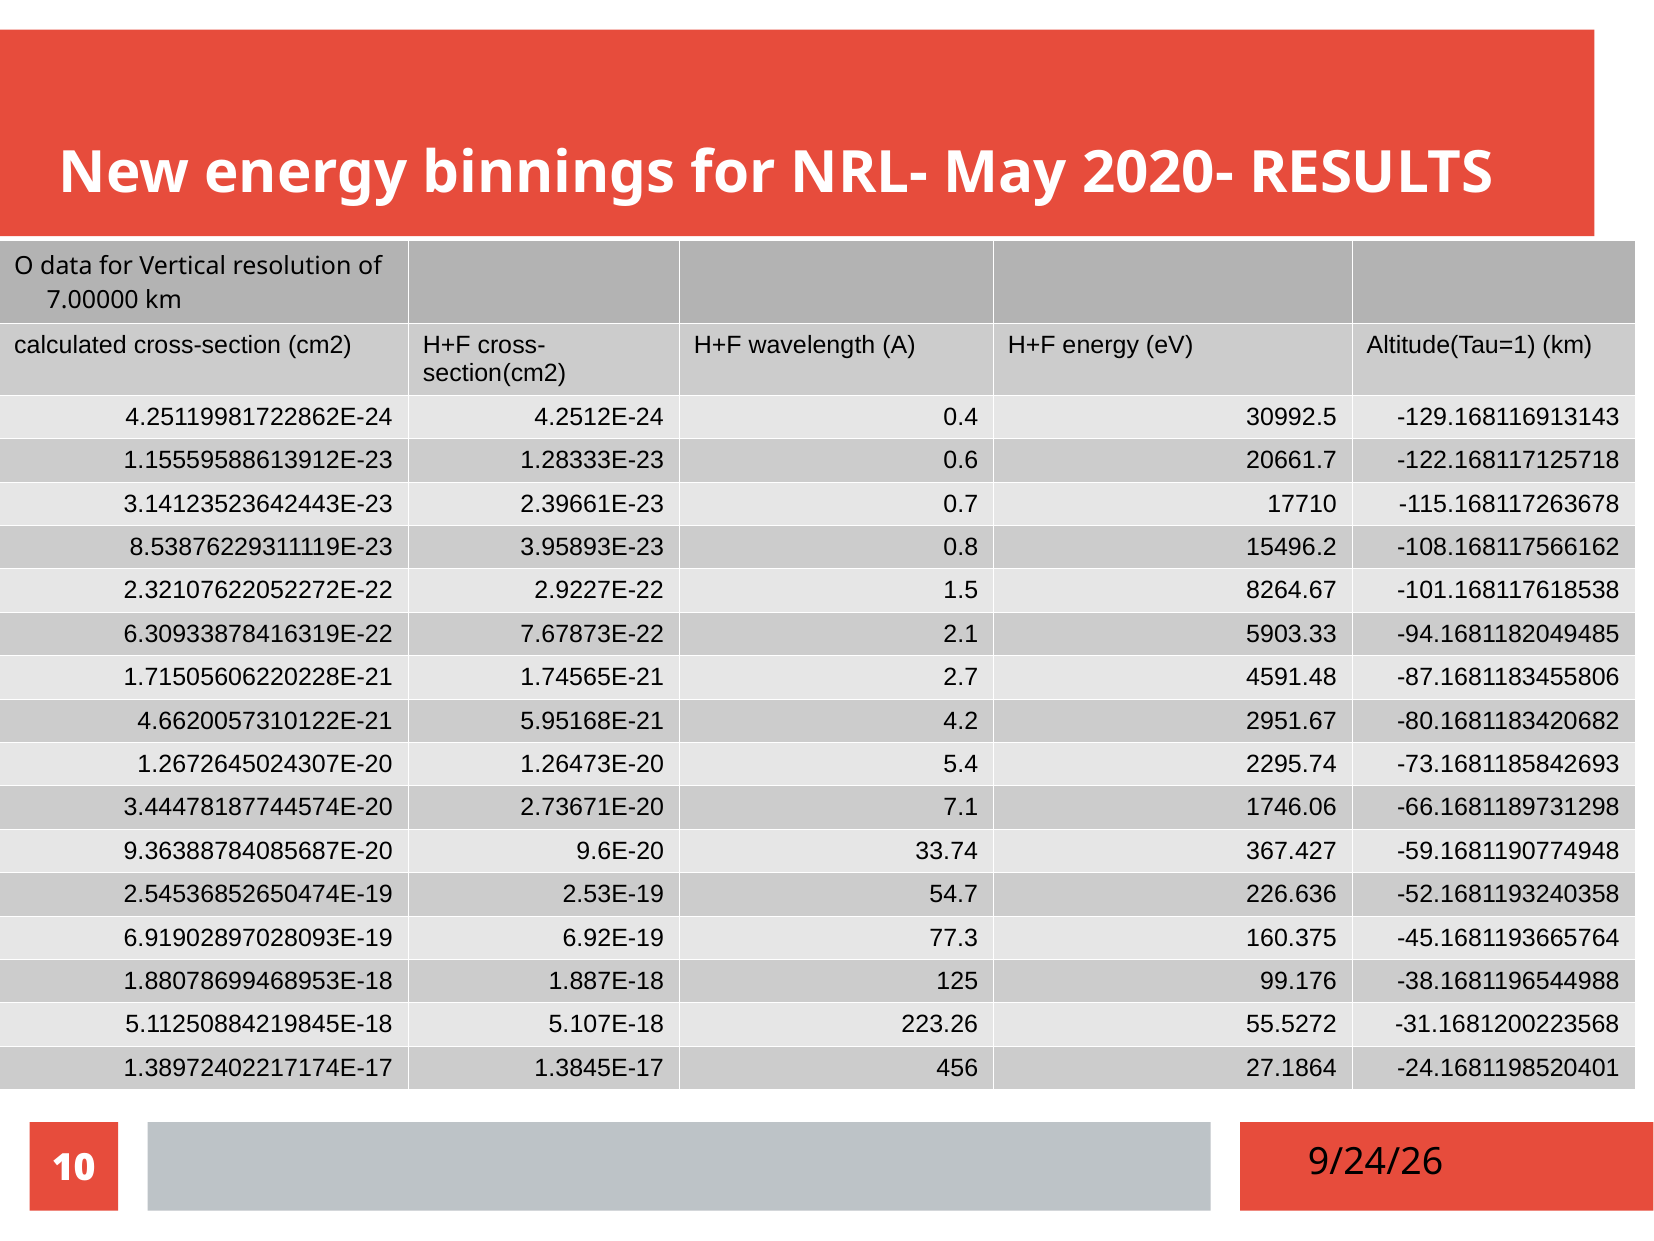

# New energy binnings for NRL- May 2020- RESULTS
| O data for Vertical resolution of 7.00000 km | | | | |
| --- | --- | --- | --- | --- |
| calculated cross-section (cm2) | H+F cross-section(cm2) | H+F wavelength (A) | H+F energy (eV) | Altitude(Tau=1) (km) |
| 4.25119981722862E-24 | 4.2512E-24 | 0.4 | 30992.5 | -129.168116913143 |
| 1.15559588613912E-23 | 1.28333E-23 | 0.6 | 20661.7 | -122.168117125718 |
| 3.14123523642443E-23 | 2.39661E-23 | 0.7 | 17710 | -115.168117263678 |
| 8.53876229311119E-23 | 3.95893E-23 | 0.8 | 15496.2 | -108.168117566162 |
| 2.32107622052272E-22 | 2.9227E-22 | 1.5 | 8264.67 | -101.168117618538 |
| 6.30933878416319E-22 | 7.67873E-22 | 2.1 | 5903.33 | -94.1681182049485 |
| 1.71505606220228E-21 | 1.74565E-21 | 2.7 | 4591.48 | -87.1681183455806 |
| 4.6620057310122E-21 | 5.95168E-21 | 4.2 | 2951.67 | -80.1681183420682 |
| 1.2672645024307E-20 | 1.26473E-20 | 5.4 | 2295.74 | -73.1681185842693 |
| 3.44478187744574E-20 | 2.73671E-20 | 7.1 | 1746.06 | -66.1681189731298 |
| 9.36388784085687E-20 | 9.6E-20 | 33.74 | 367.427 | -59.1681190774948 |
| 2.54536852650474E-19 | 2.53E-19 | 54.7 | 226.636 | -52.1681193240358 |
| 6.91902897028093E-19 | 6.92E-19 | 77.3 | 160.375 | -45.1681193665764 |
| 1.88078699468953E-18 | 1.887E-18 | 125 | 99.176 | -38.1681196544988 |
| 5.11250884219845E-18 | 5.107E-18 | 223.26 | 55.5272 | -31.1681200223568 |
| 1.38972402217174E-17 | 1.3845E-17 | 456 | 27.1864 | -24.1681198520401 |
10